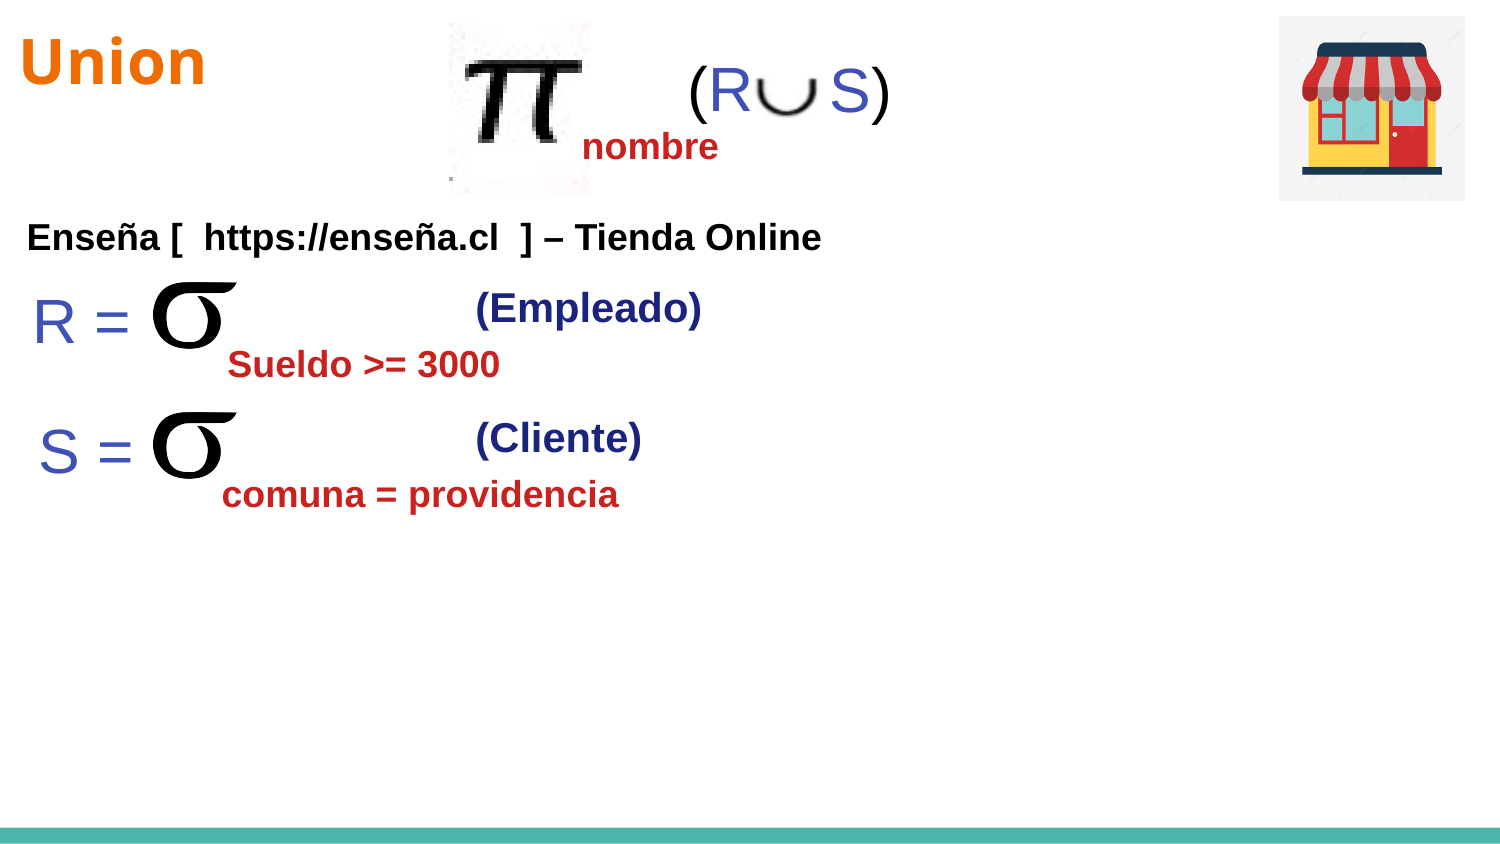

# Union
S)
(R
nombre
Enseña [ https://enseña.cl ] – Tienda Online
R =
(Empleado)
Sueldo >= 3000
S =
(Cliente)
comuna = providencia